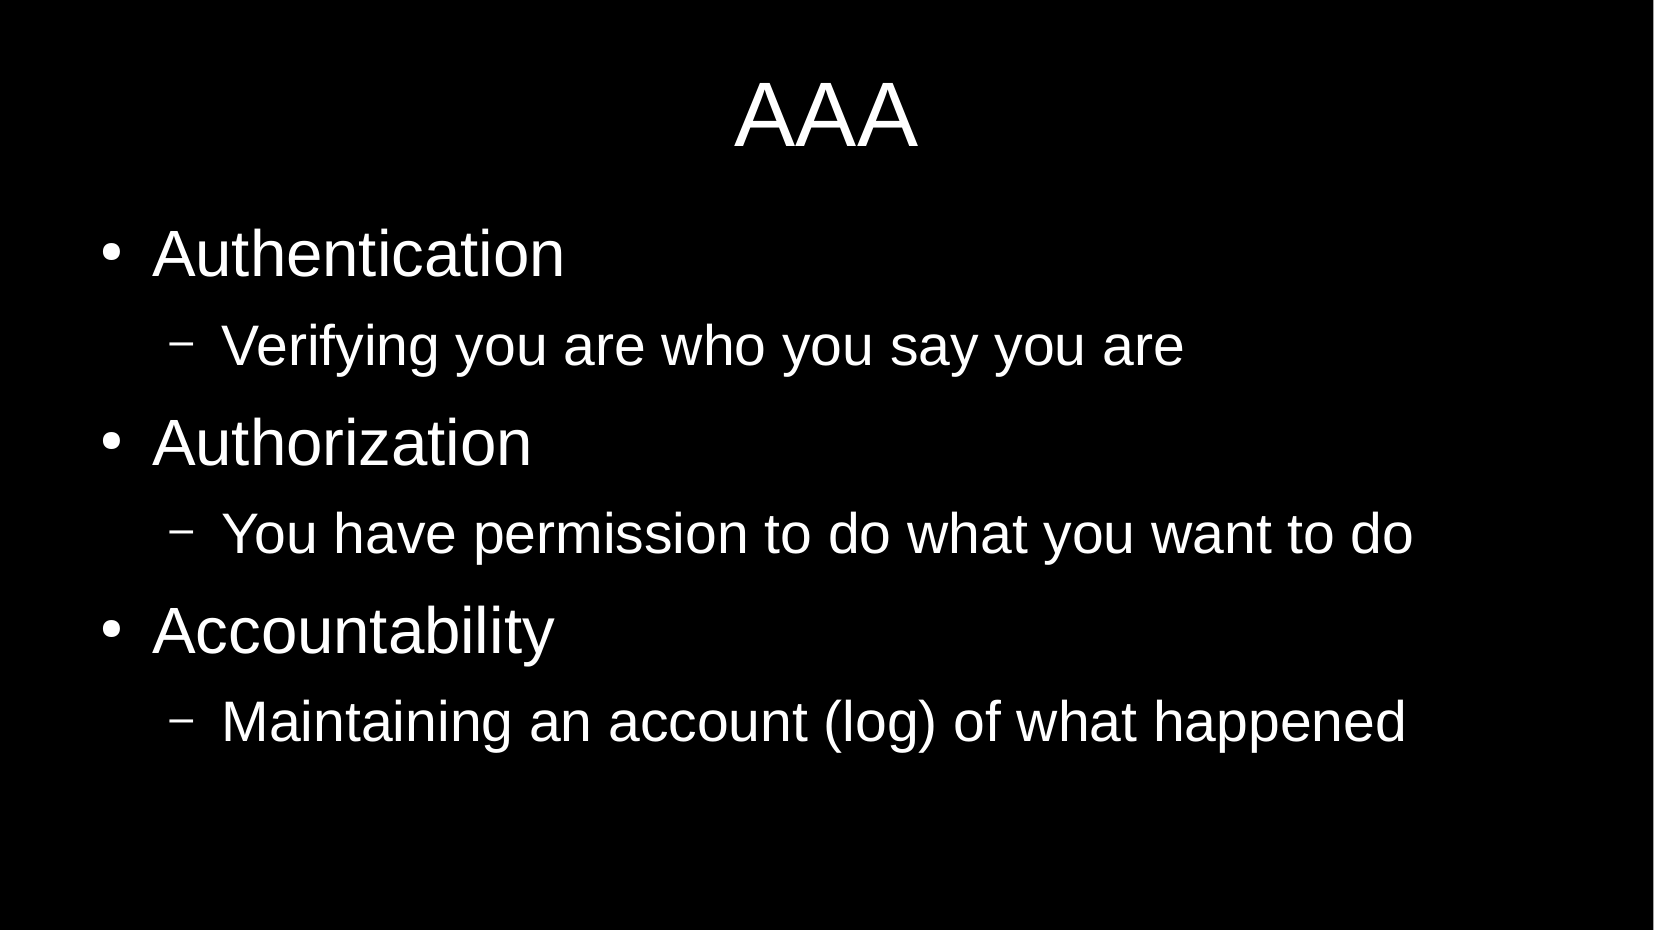

# AAA
Authentication
Verifying you are who you say you are
Authorization
You have permission to do what you want to do
Accountability
Maintaining an account (log) of what happened